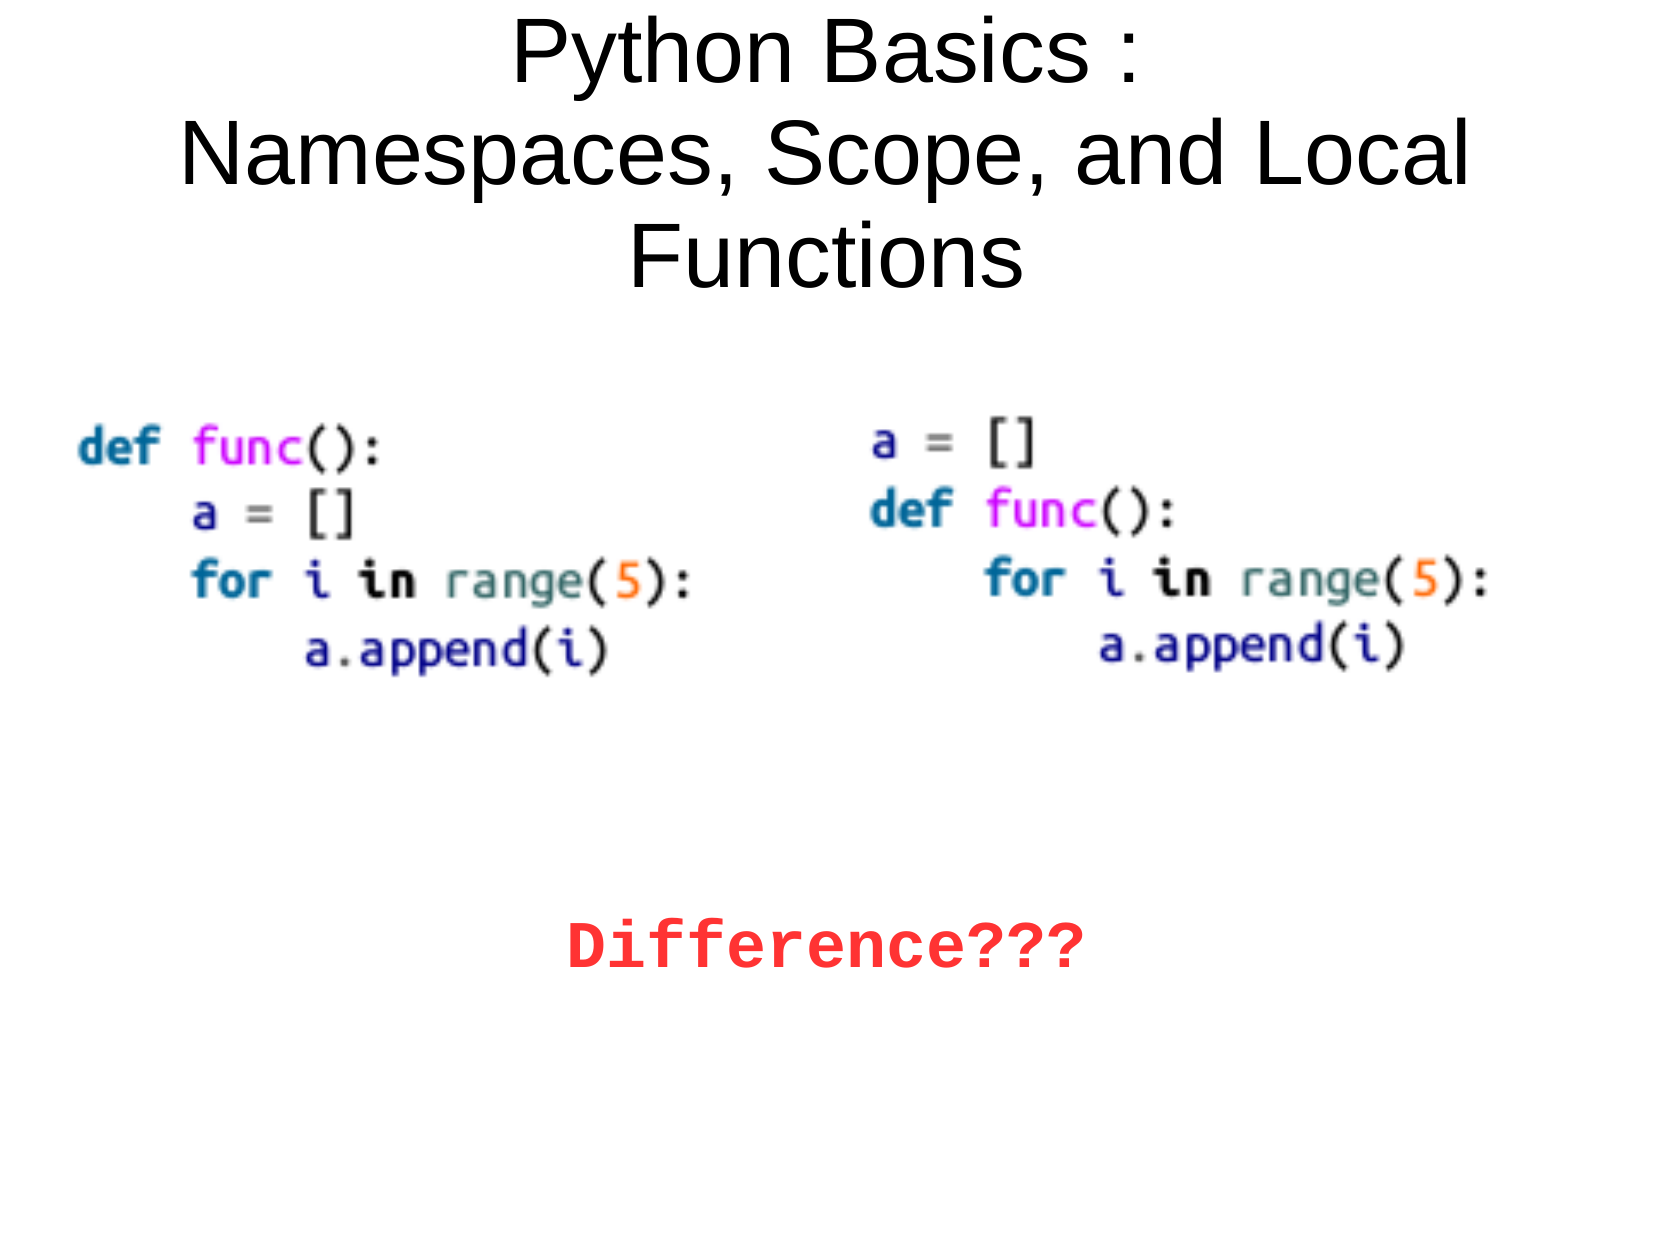

# Python Basics : Namespaces, Scope, and Local Functions
Difference???